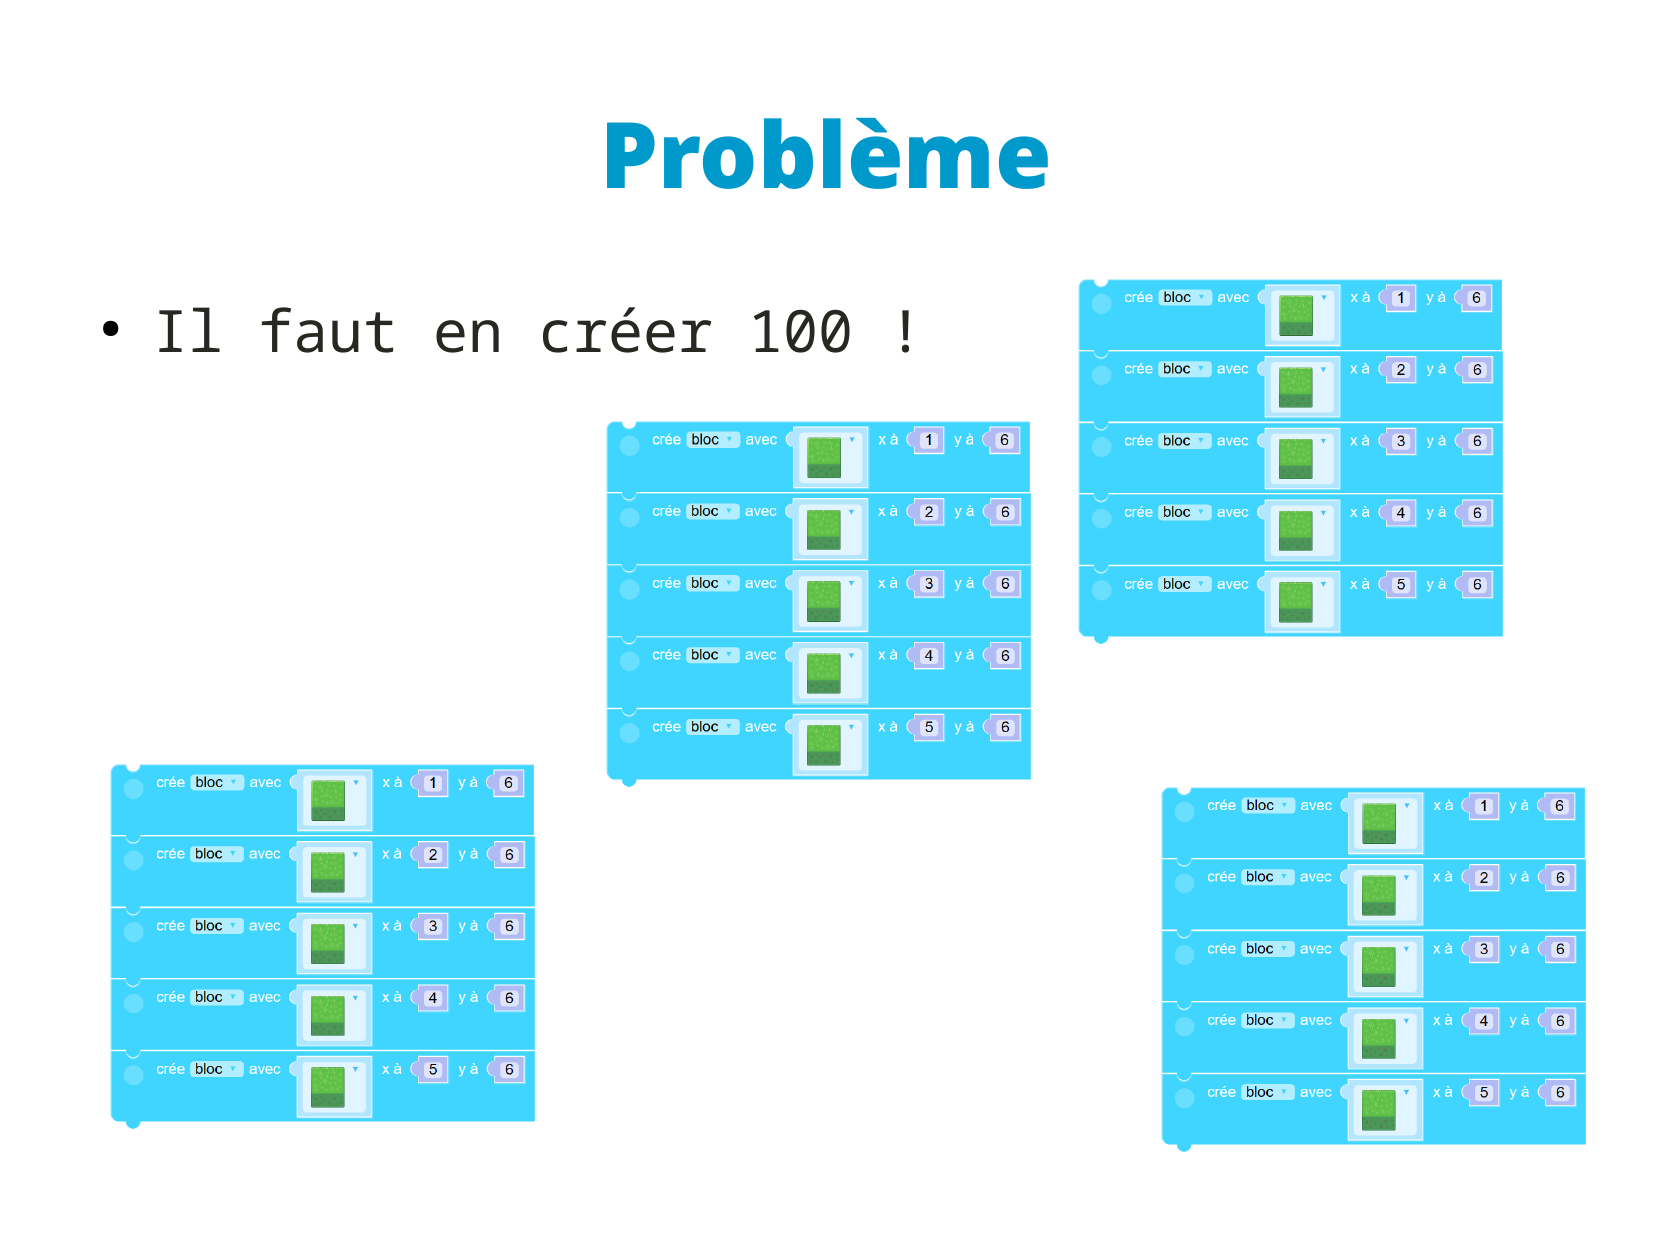

# Problème
Il faut en créer 100 !